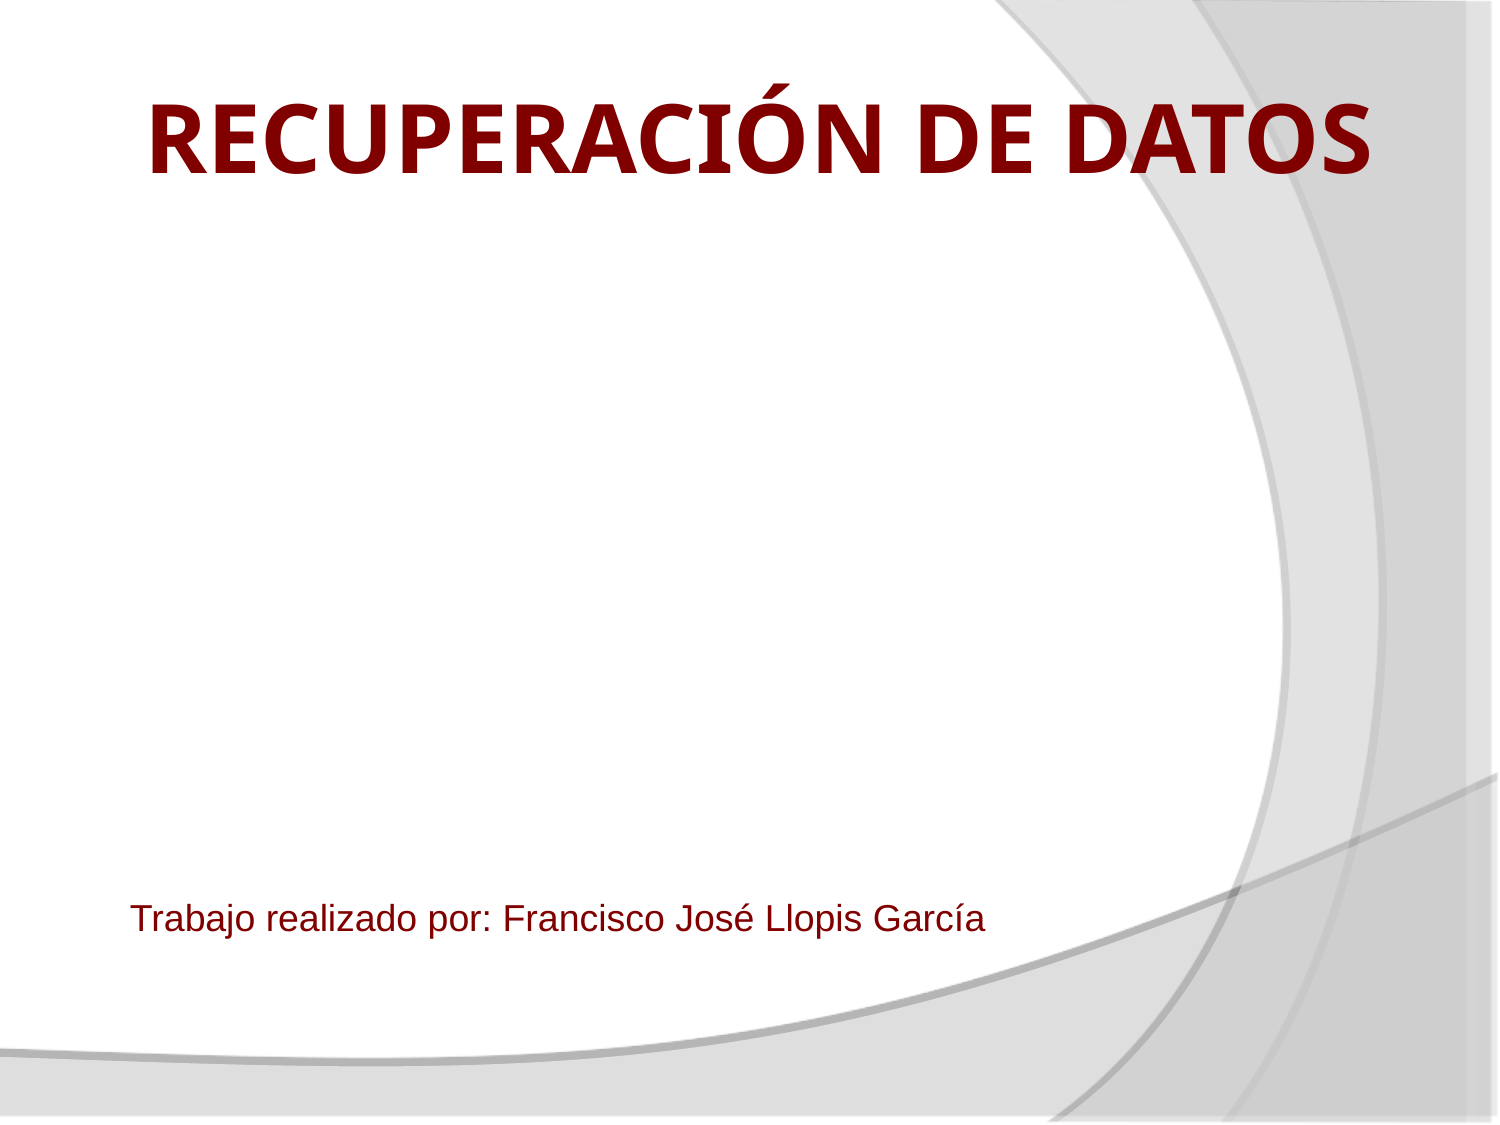

Recuperación De Datos
# Trabajo realizado por: Francisco José Llopis García